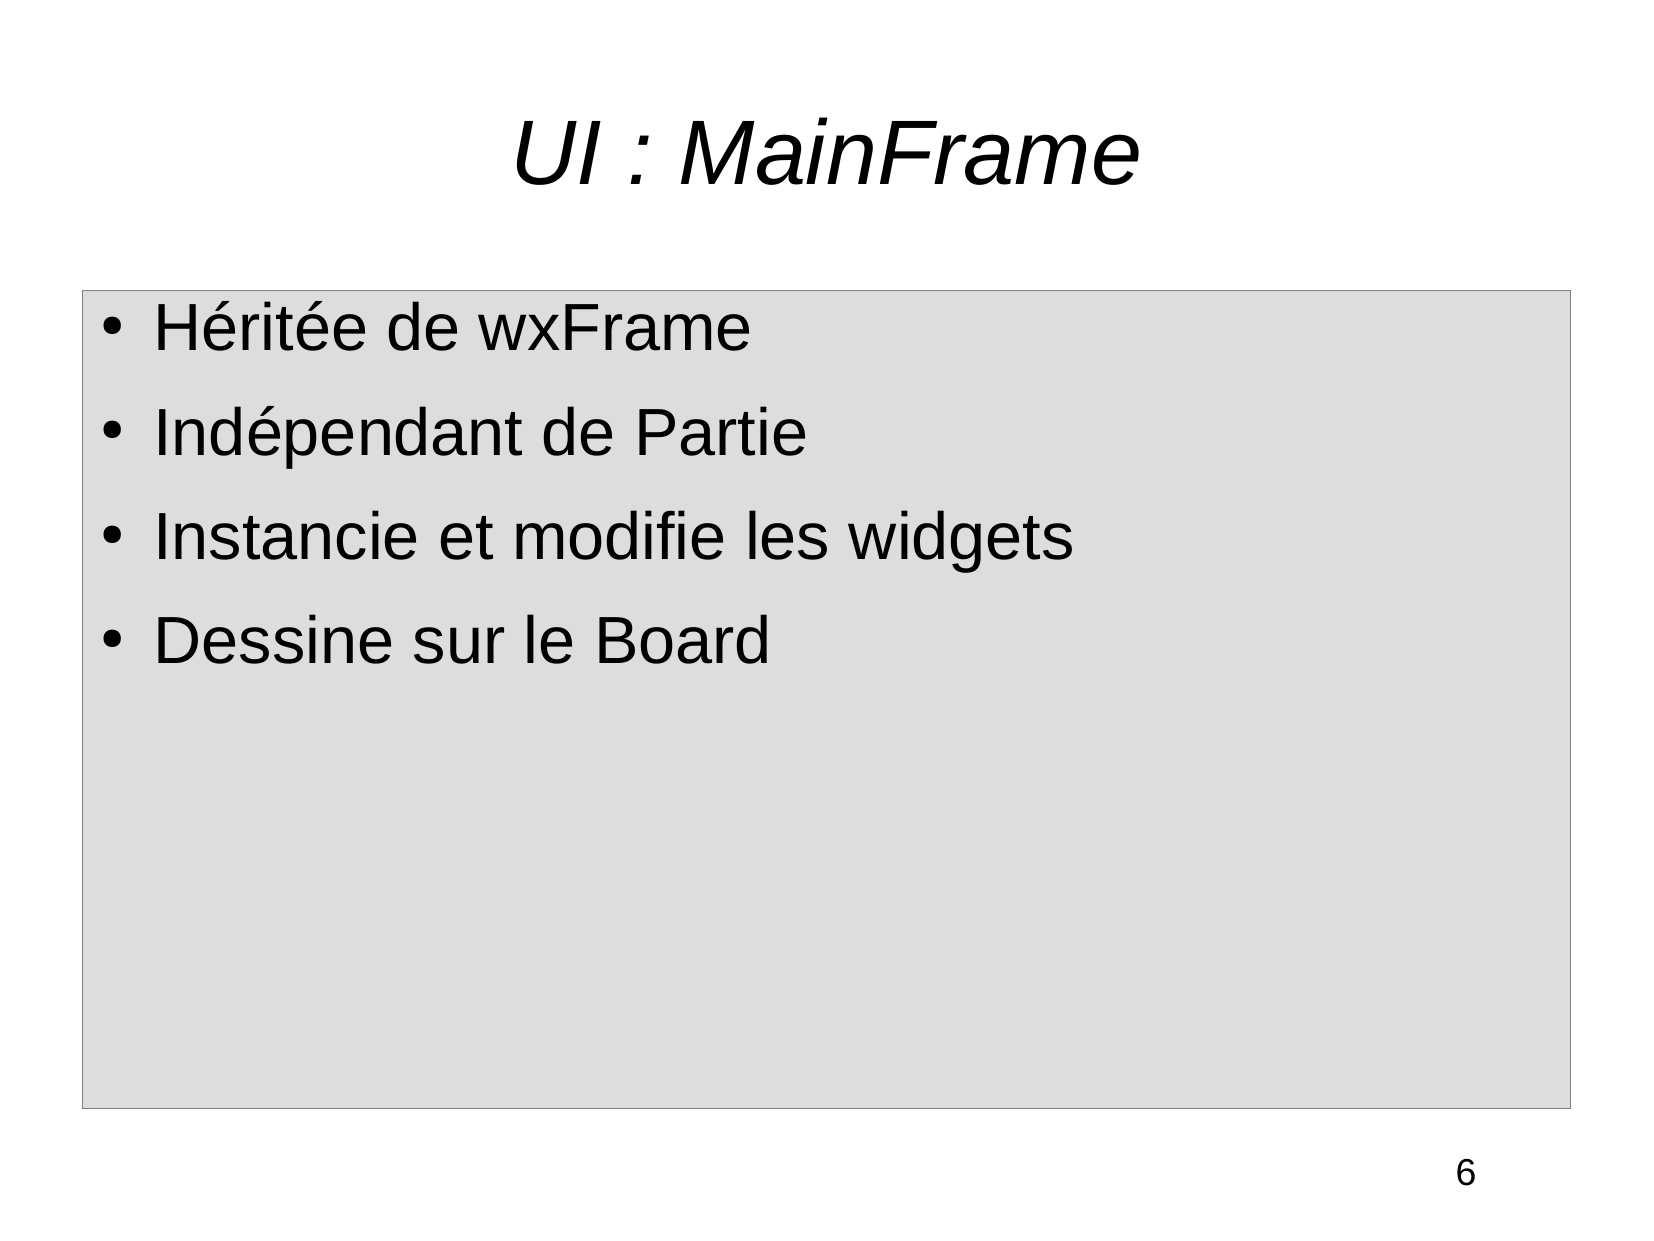

# UI : MainFrame
Héritée de wxFrame
Indépendant de Partie
Instancie et modifie les widgets
Dessine sur le Board